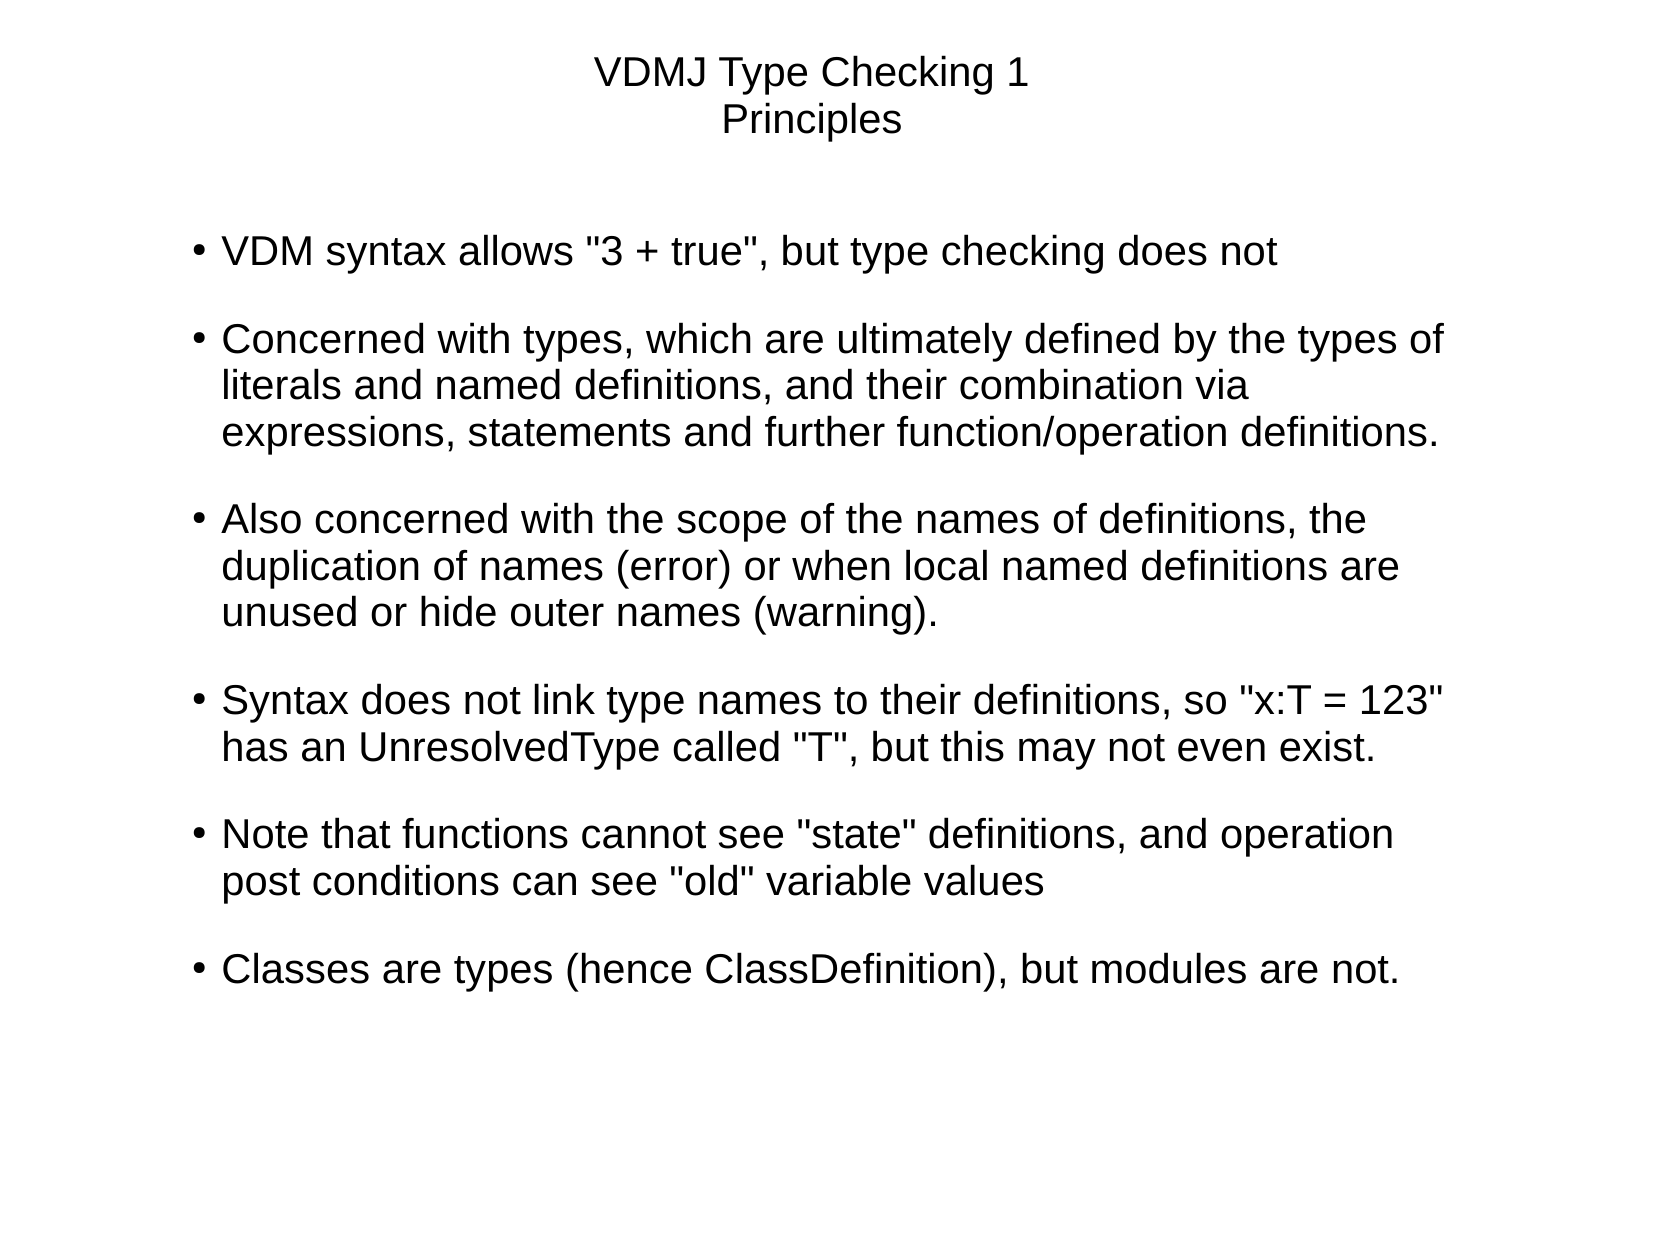

VDMJ Type Checking 1
Principles
VDM syntax allows "3 + true", but type checking does not
Concerned with types, which are ultimately defined by the types of literals and named definitions, and their combination via expressions, statements and further function/operation definitions.
Also concerned with the scope of the names of definitions, the duplication of names (error) or when local named definitions are unused or hide outer names (warning).
Syntax does not link type names to their definitions, so "x:T = 123" has an UnresolvedType called "T", but this may not even exist.
Note that functions cannot see "state" definitions, and operation post conditions can see "old" variable values
Classes are types (hence ClassDefinition), but modules are not.